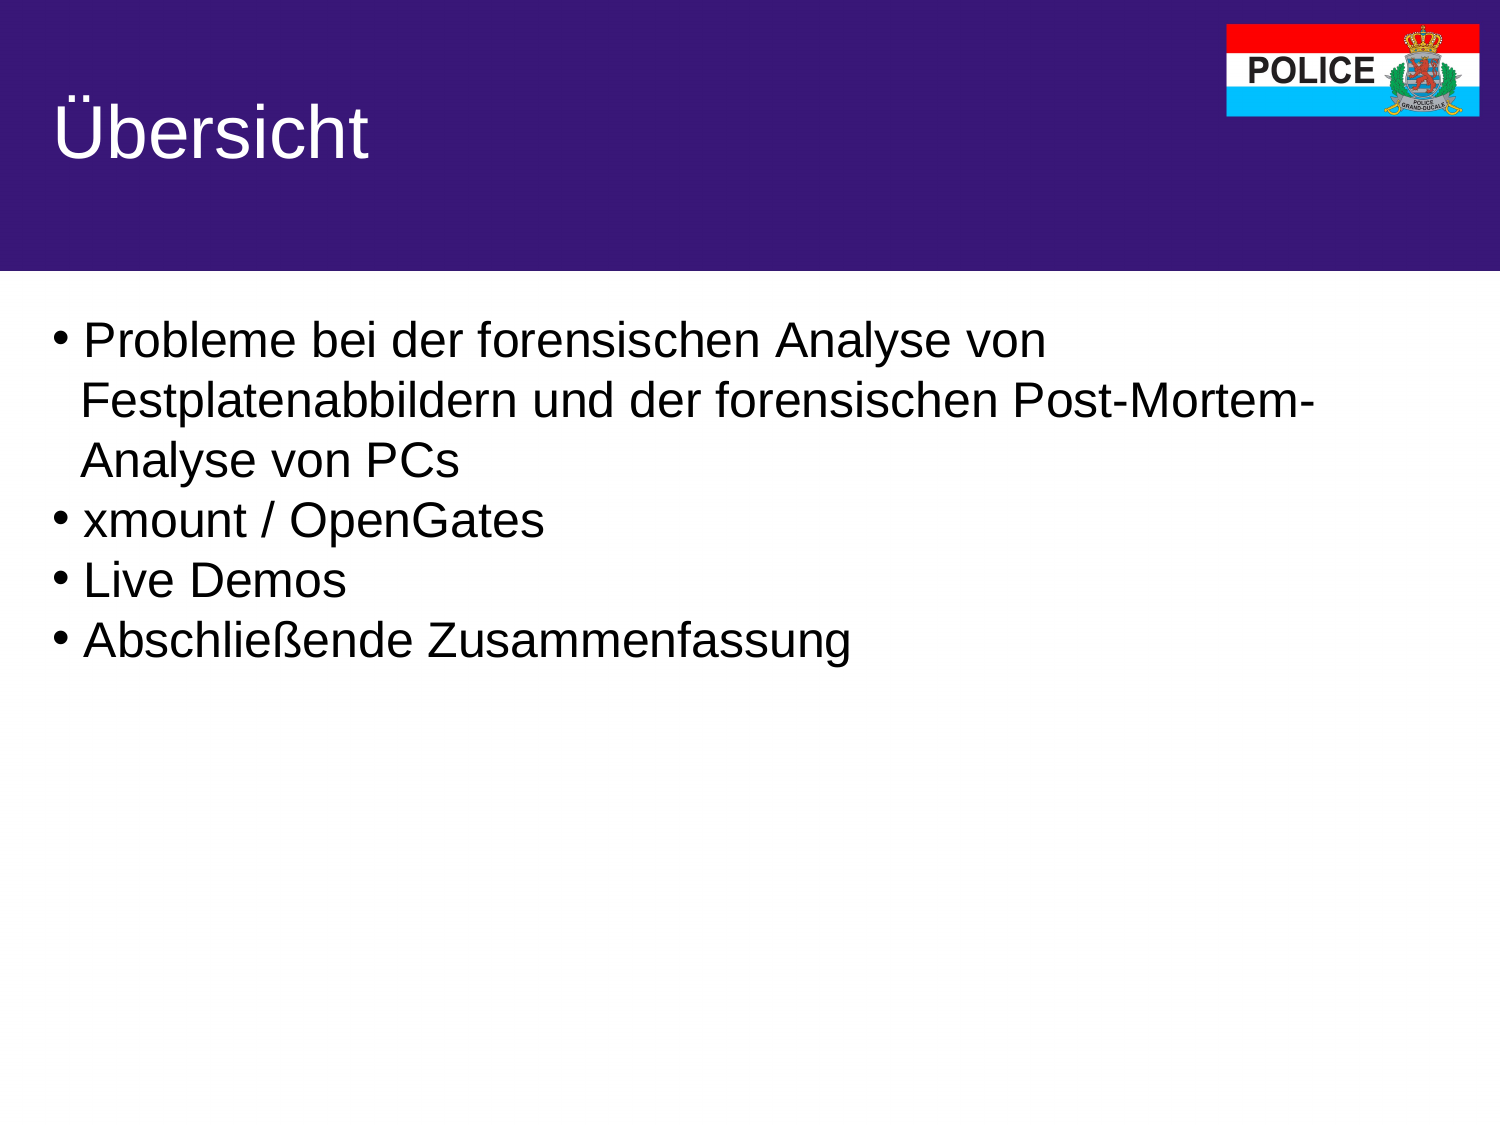

Übersicht
 Probleme bei der forensischen Analyse von
 Festplatenabbildern und der forensischen Post-Mortem-
 Analyse von PCs
 xmount / OpenGates
 Live Demos
 Abschließende Zusammenfassung
#